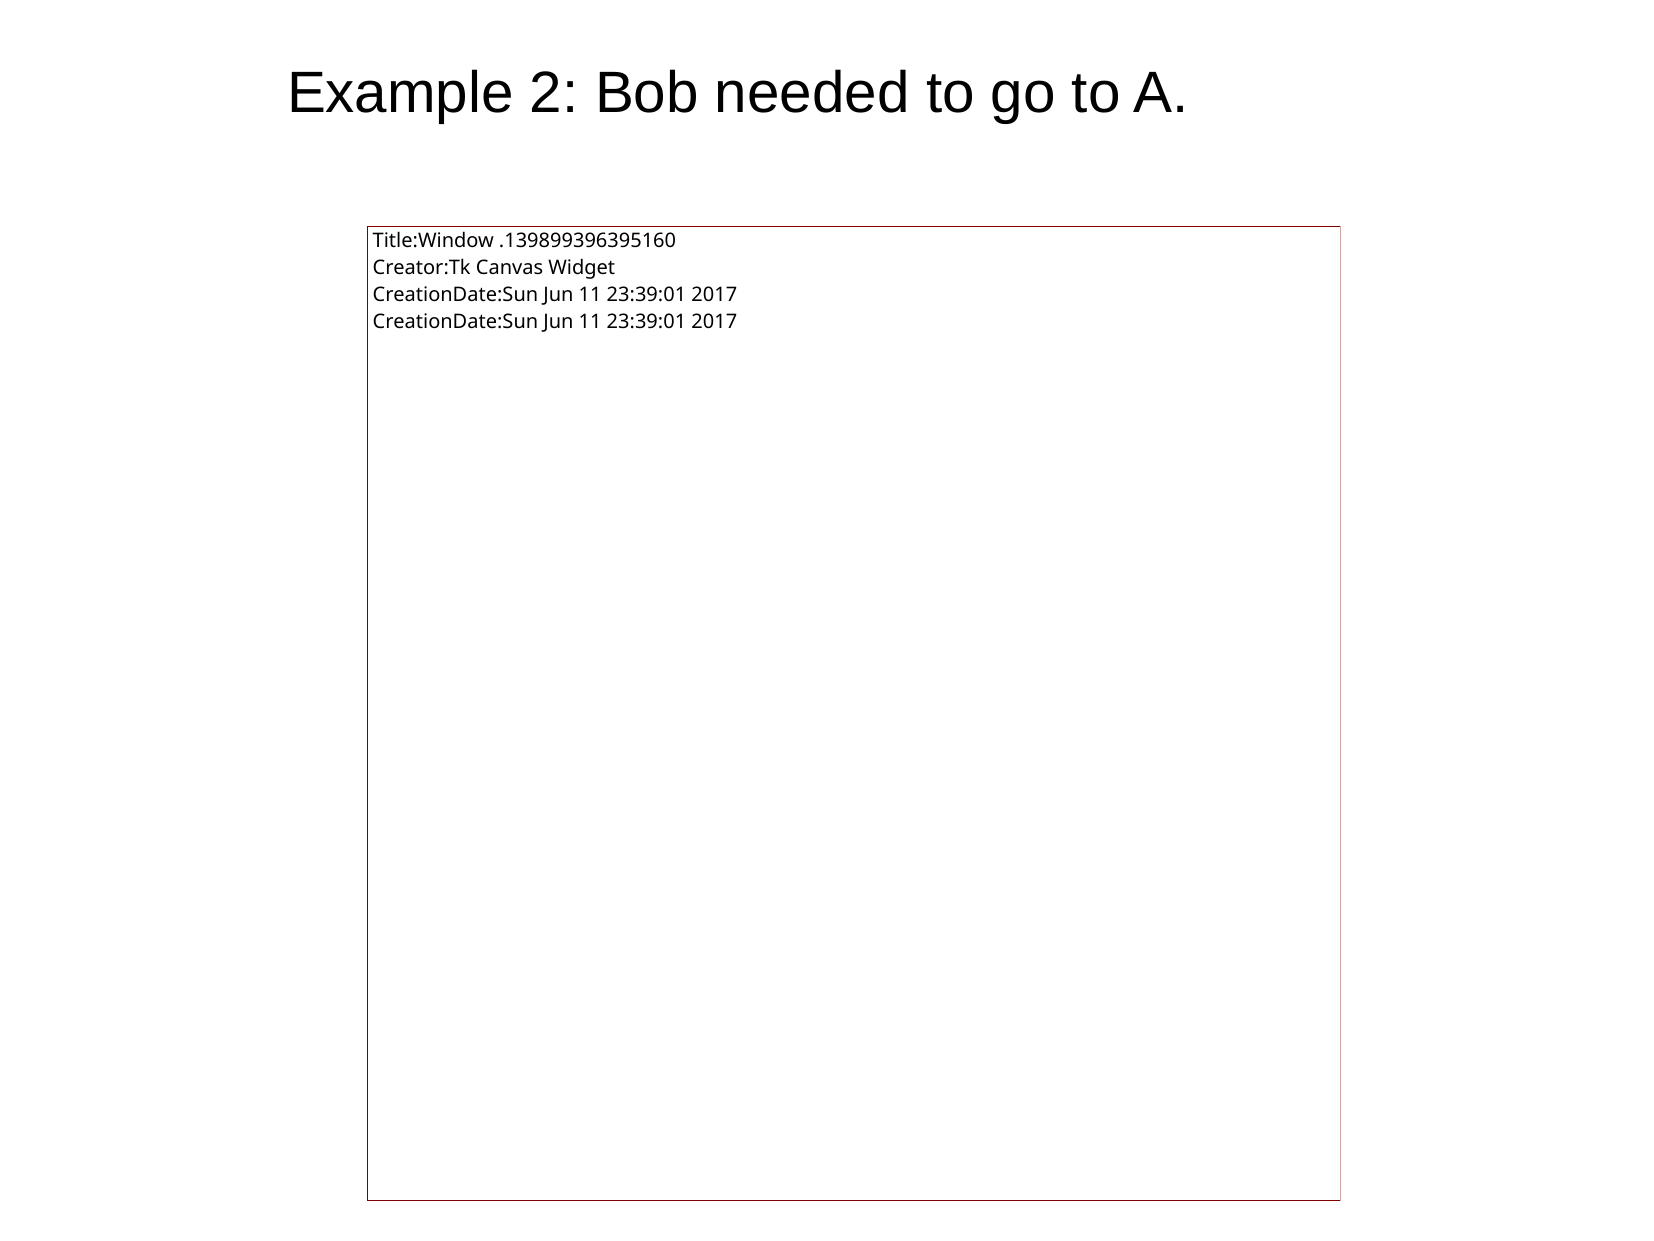

Example 2: Bob needed to go to A.